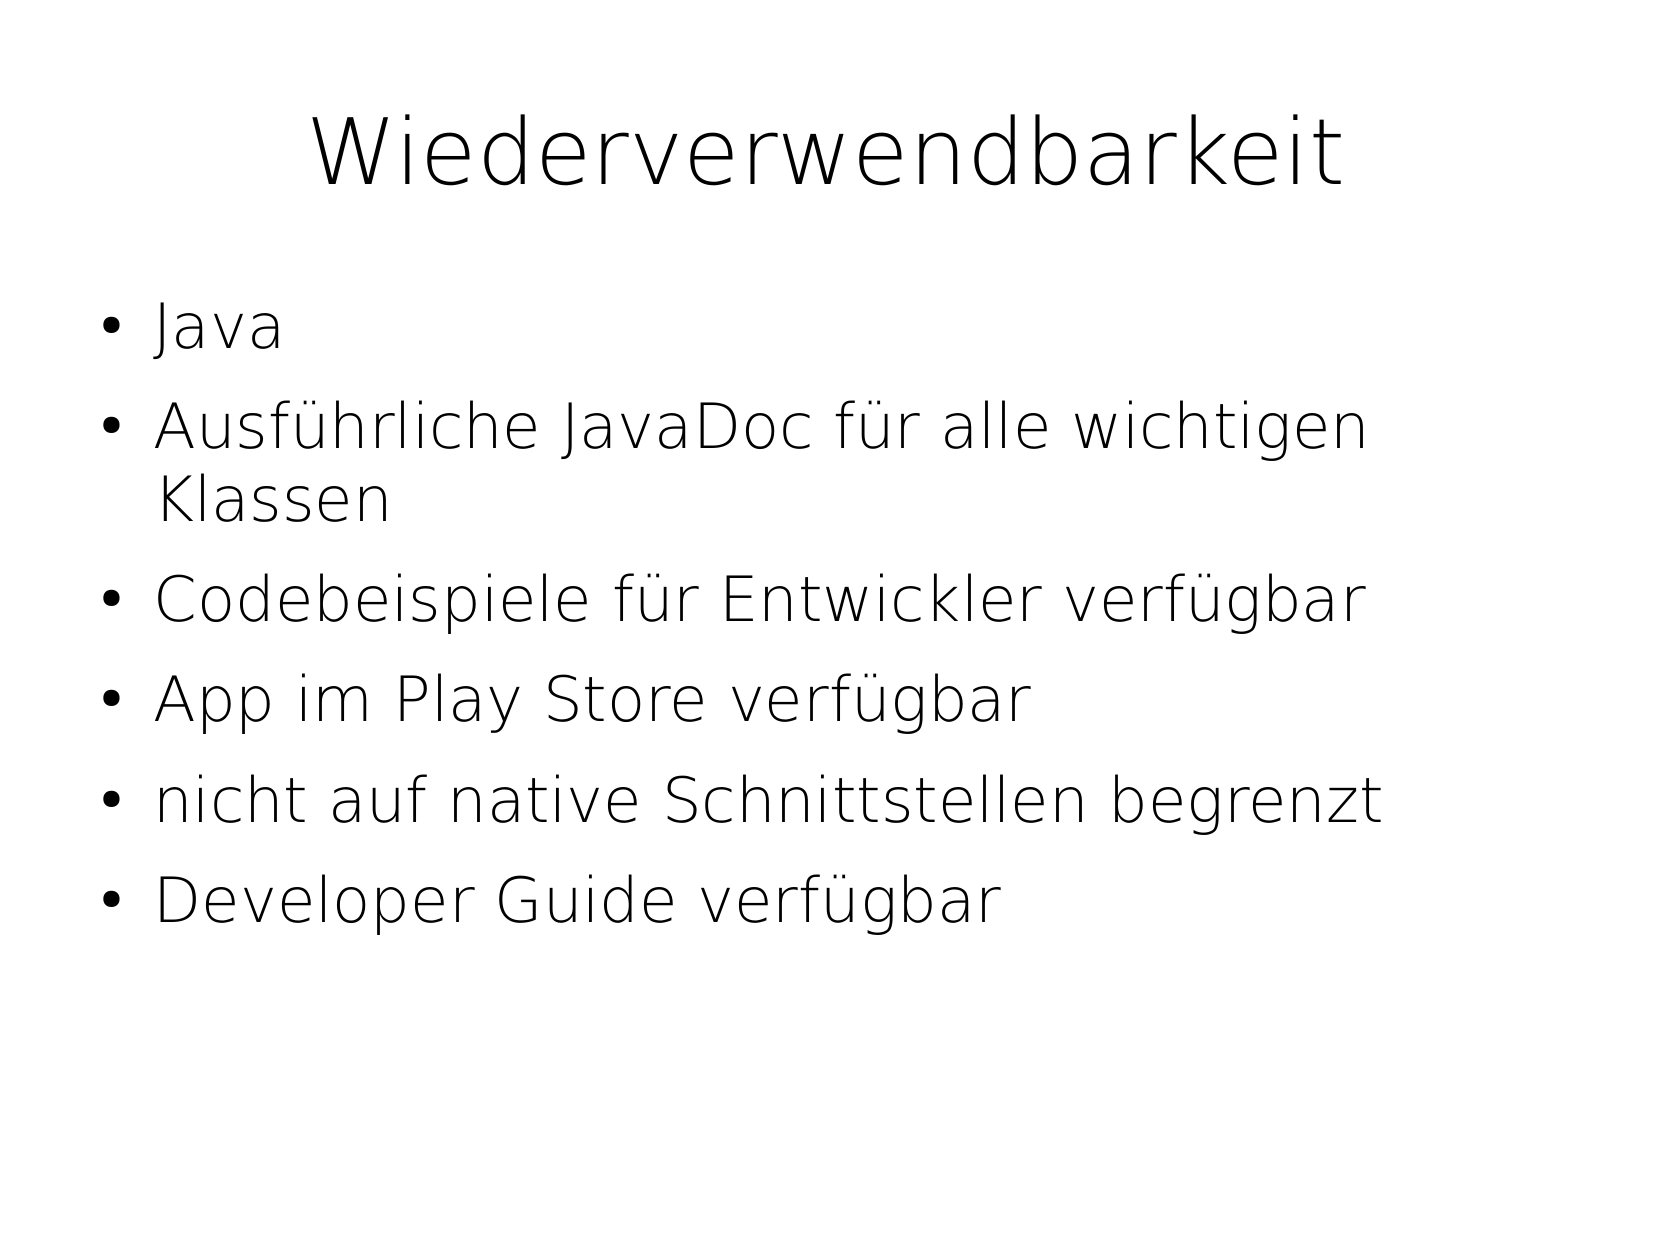

# Wiederverwendbarkeit
Java
Ausführliche JavaDoc für alle wichtigen Klassen
Codebeispiele für Entwickler verfügbar
App im Play Store verfügbar
nicht auf native Schnittstellen begrenzt
Developer Guide verfügbar